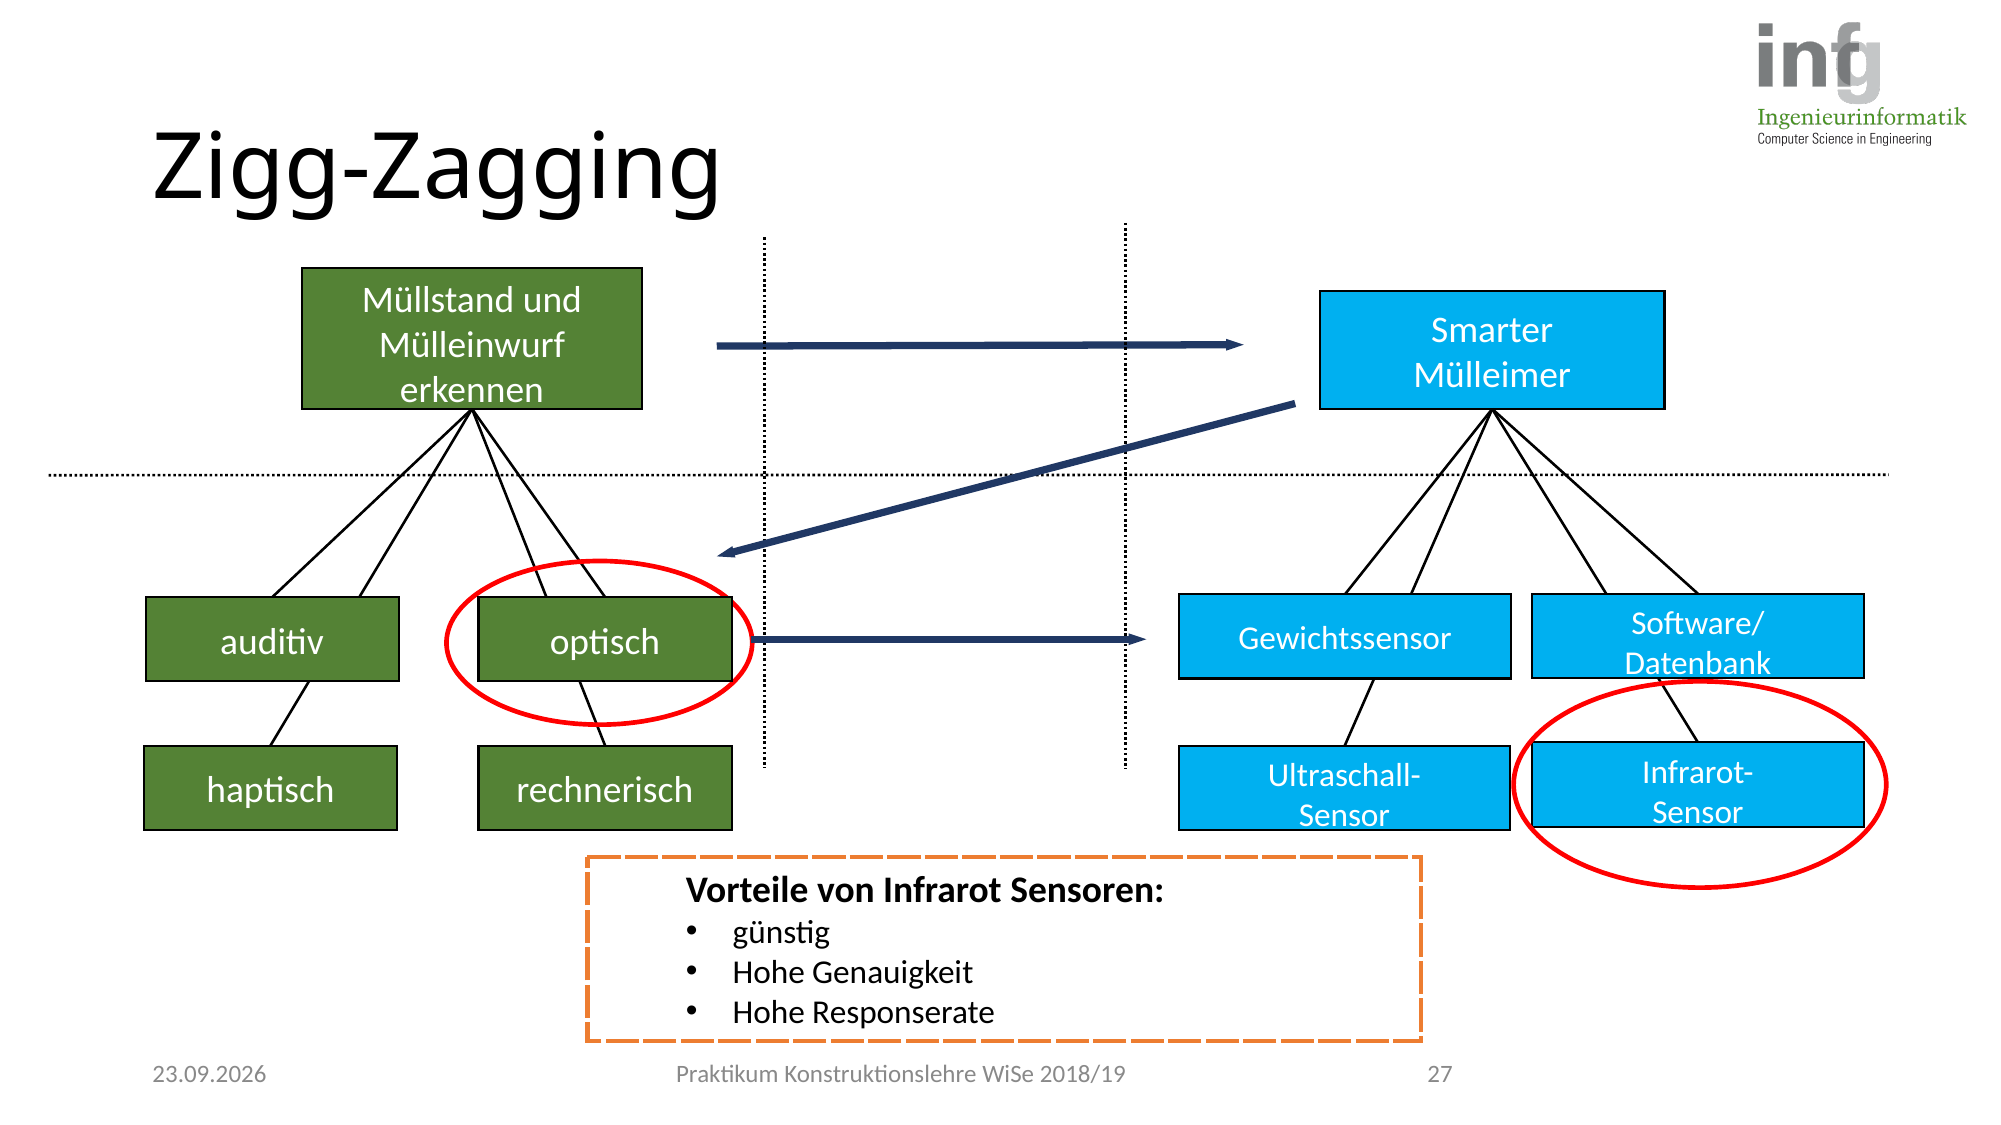

# Zigg-Zagging
Müllstand und Mülleinwurf erkennen
Smarter
Mülleimer
Software/
Datenbank
Gewichtssensor
auditiv
optisch
Infrarot-
Sensor
haptisch
rechnerisch
Ultraschall-
Sensor
Vorteile von Infrarot Sensoren:
günstig
Hohe Genauigkeit
Hohe Responserate
Praktikum Konstruktionslehre WiSe 2018/19